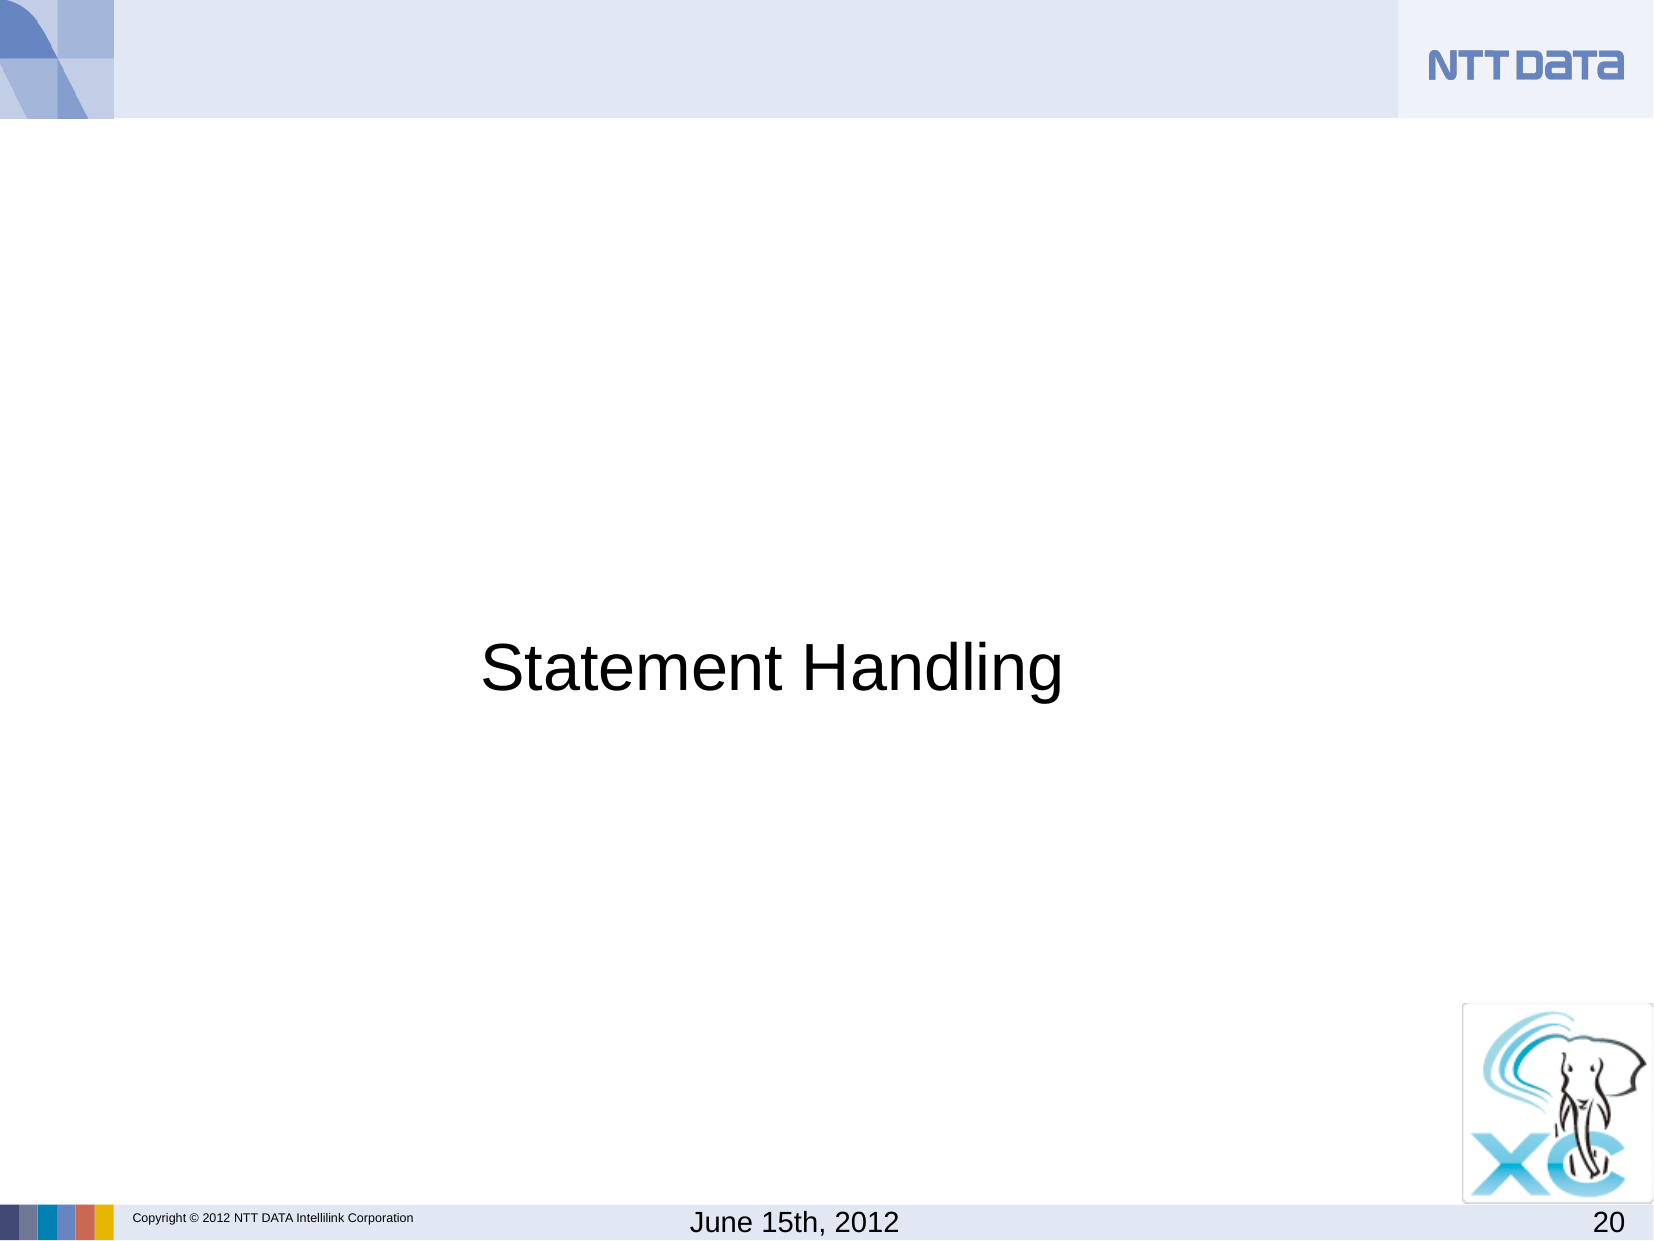

#
Statement Handling
June 15th, 2012
20